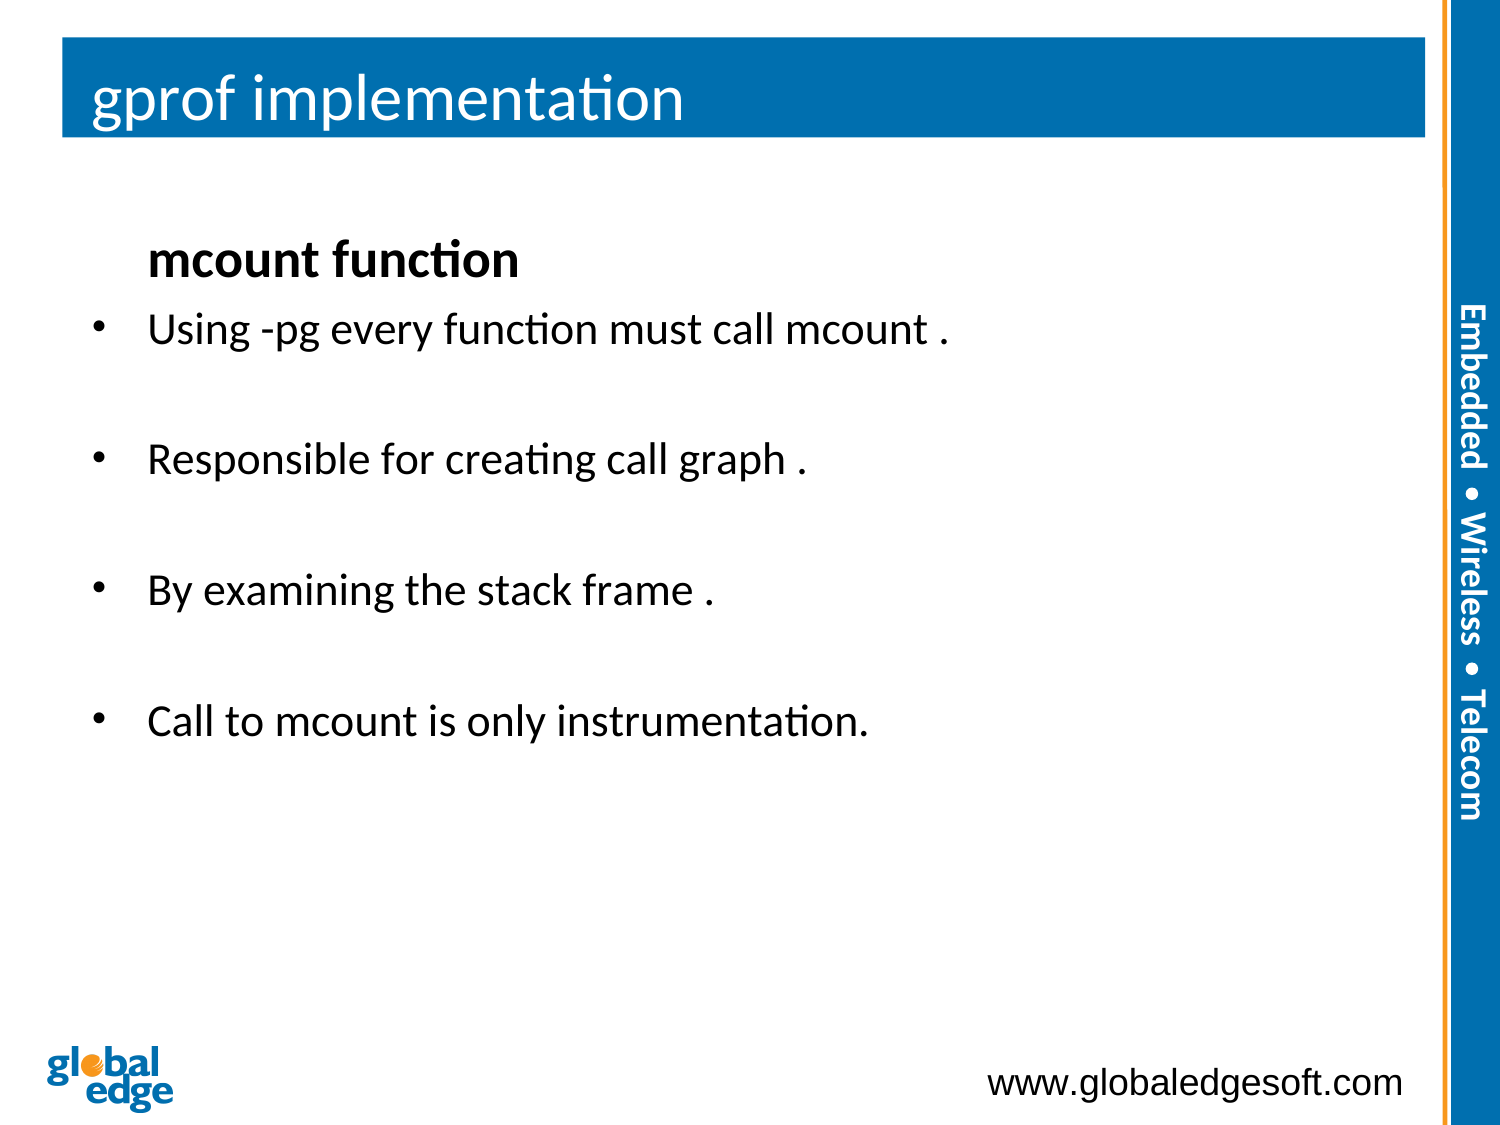

# gprof implementation
mcount function
Using -pg every function must call mcount .
Responsible for creating call graph .
By examining the stack frame .
Call to mcount is only instrumentation.